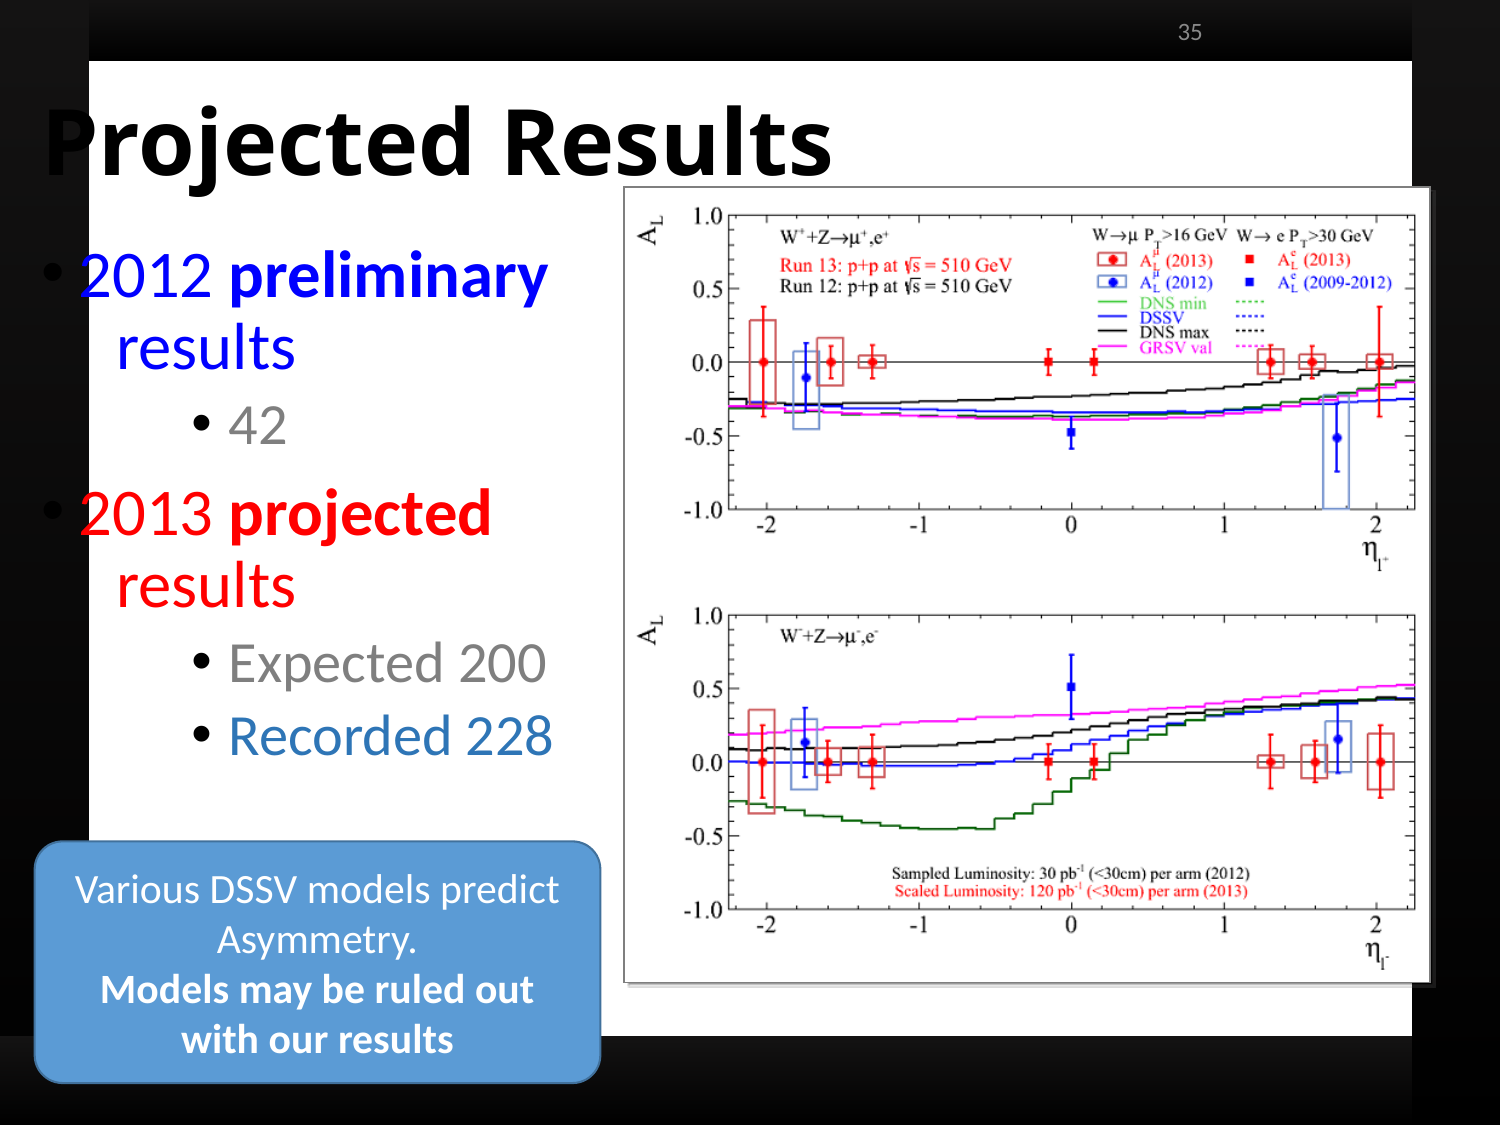

35
# Projected Results
2012 preliminary results
42
2013 projected results
Expected 200
Recorded 228
Various DSSV models predict Asymmetry.
Models may be ruled out with our results